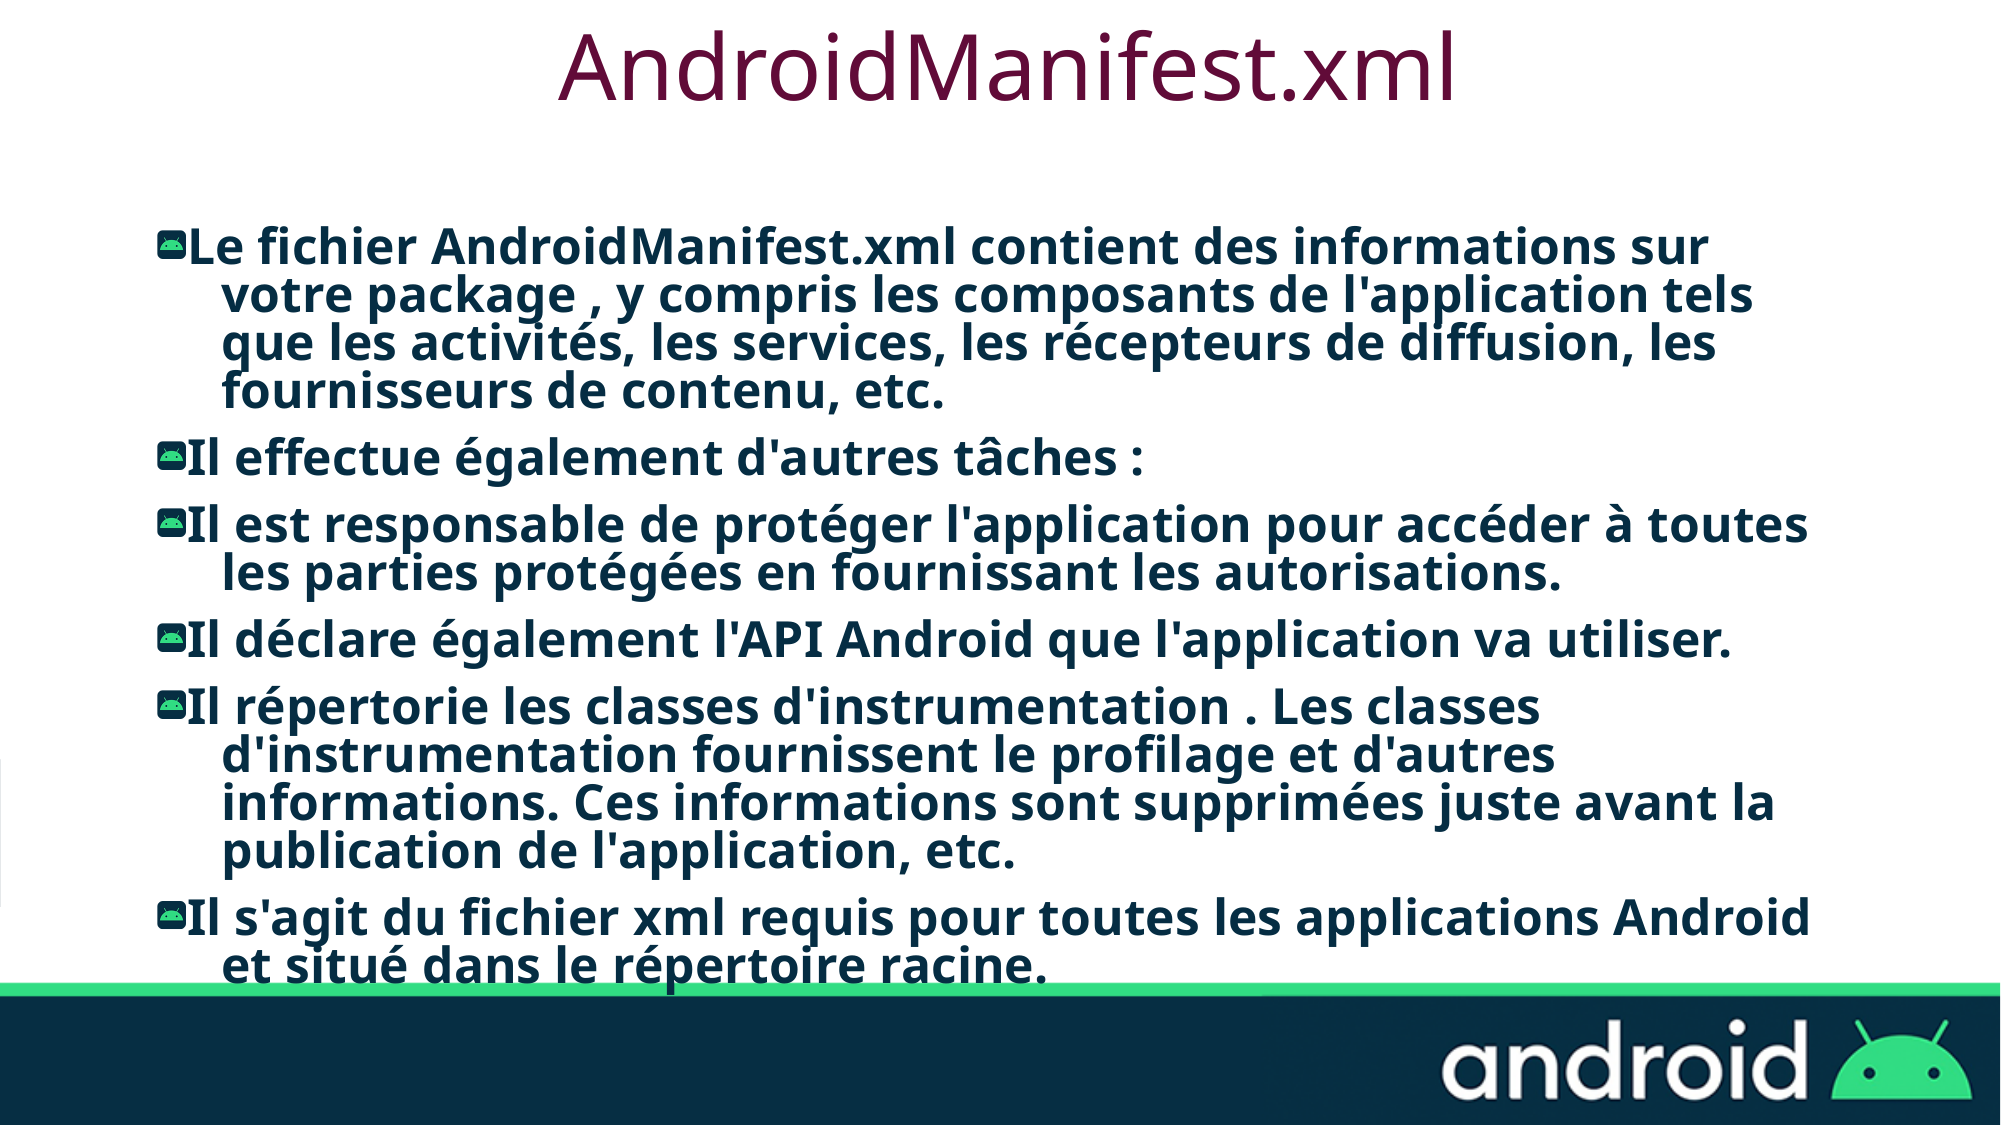

# AndroidManifest.xml
Le fichier AndroidManifest.xml contient des informations sur votre package , y compris les composants de l'application tels que les activités, les services, les récepteurs de diffusion, les fournisseurs de contenu, etc.
Il effectue également d'autres tâches :
Il est responsable de protéger l'application pour accéder à toutes les parties protégées en fournissant les autorisations.
Il déclare également l'API Android que l'application va utiliser.
Il répertorie les classes d'instrumentation . Les classes d'instrumentation fournissent le profilage et d'autres informations. Ces informations sont supprimées juste avant la publication de l'application, etc.
Il s'agit du fichier xml requis pour toutes les applications Android et situé dans le répertoire racine.